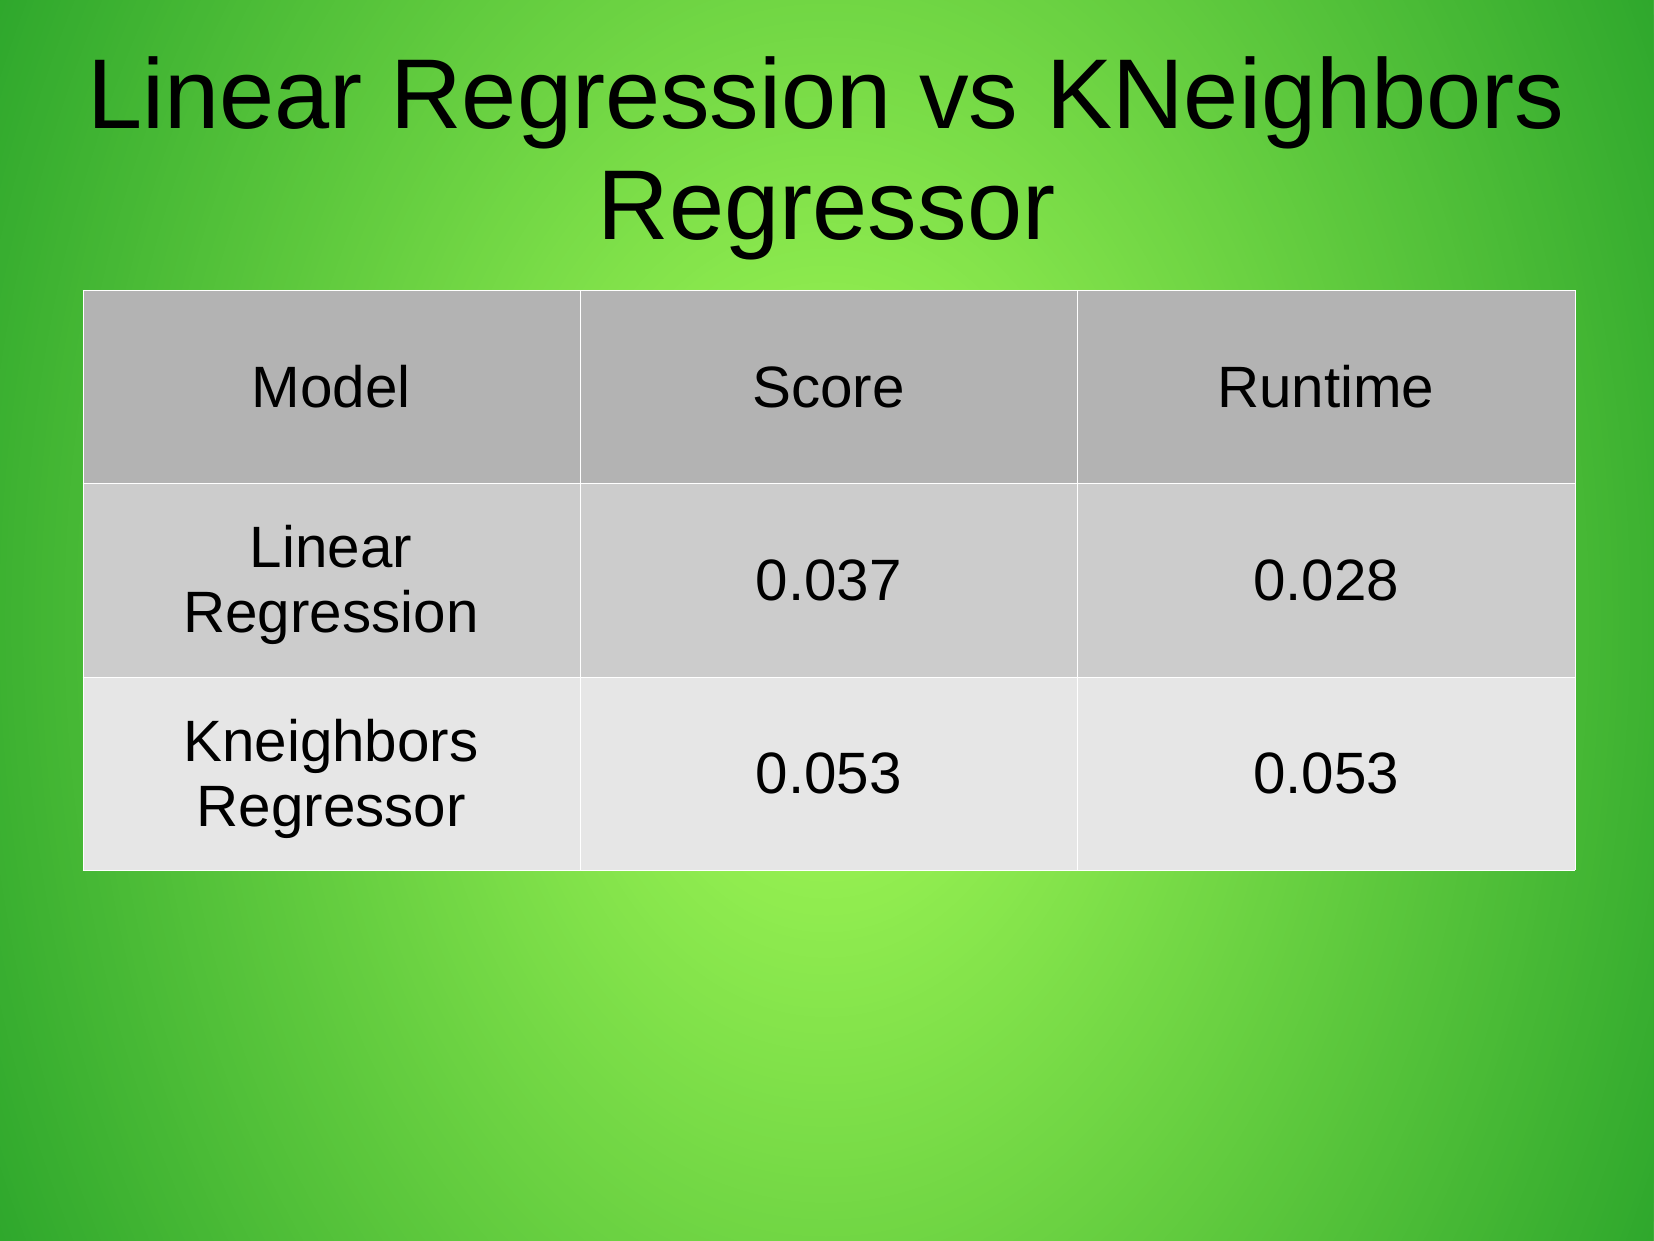

# Linear Regression vs KNeighbors Regressor
| Model | Score | Runtime |
| --- | --- | --- |
| Linear Regression | 0.037 | 0.028 |
| Kneighbors Regressor | 0.053 | 0.053 |